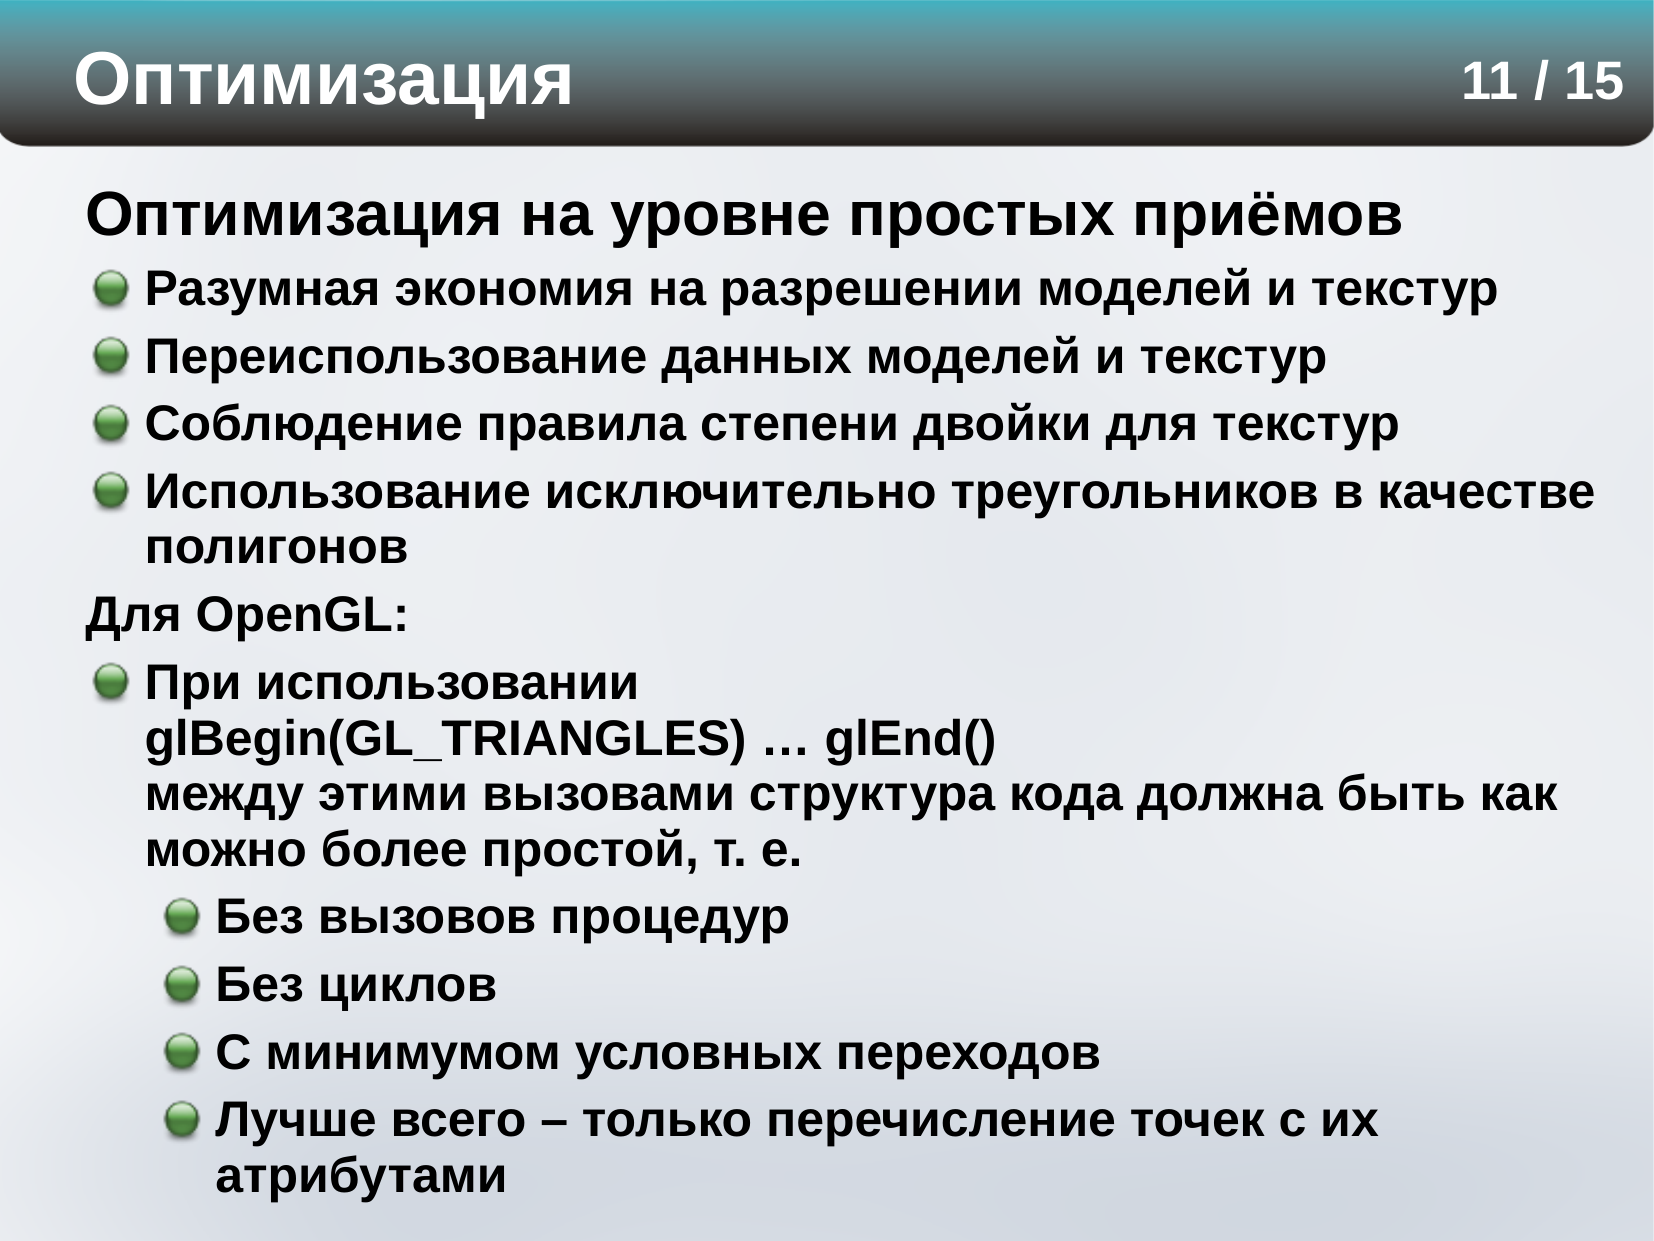

Оптимизация
Оптимизация на уровне простых приёмов
Разумная экономия на разрешении моделей и текстур
Переиспользование данных моделей и текстур
Соблюдение правила степени двойки для текстур
Использование исключительно треугольников в качестве полигонов
Для OpenGL:
При использовании
glBegin(GL_TRIANGLES) … glEnd()
между этими вызовами структура кода должна быть как можно более простой, т. е.
Без вызовов процедур
Без циклов
С минимумом условных переходов
Лучше всего – только перечисление точек с их атрибутами